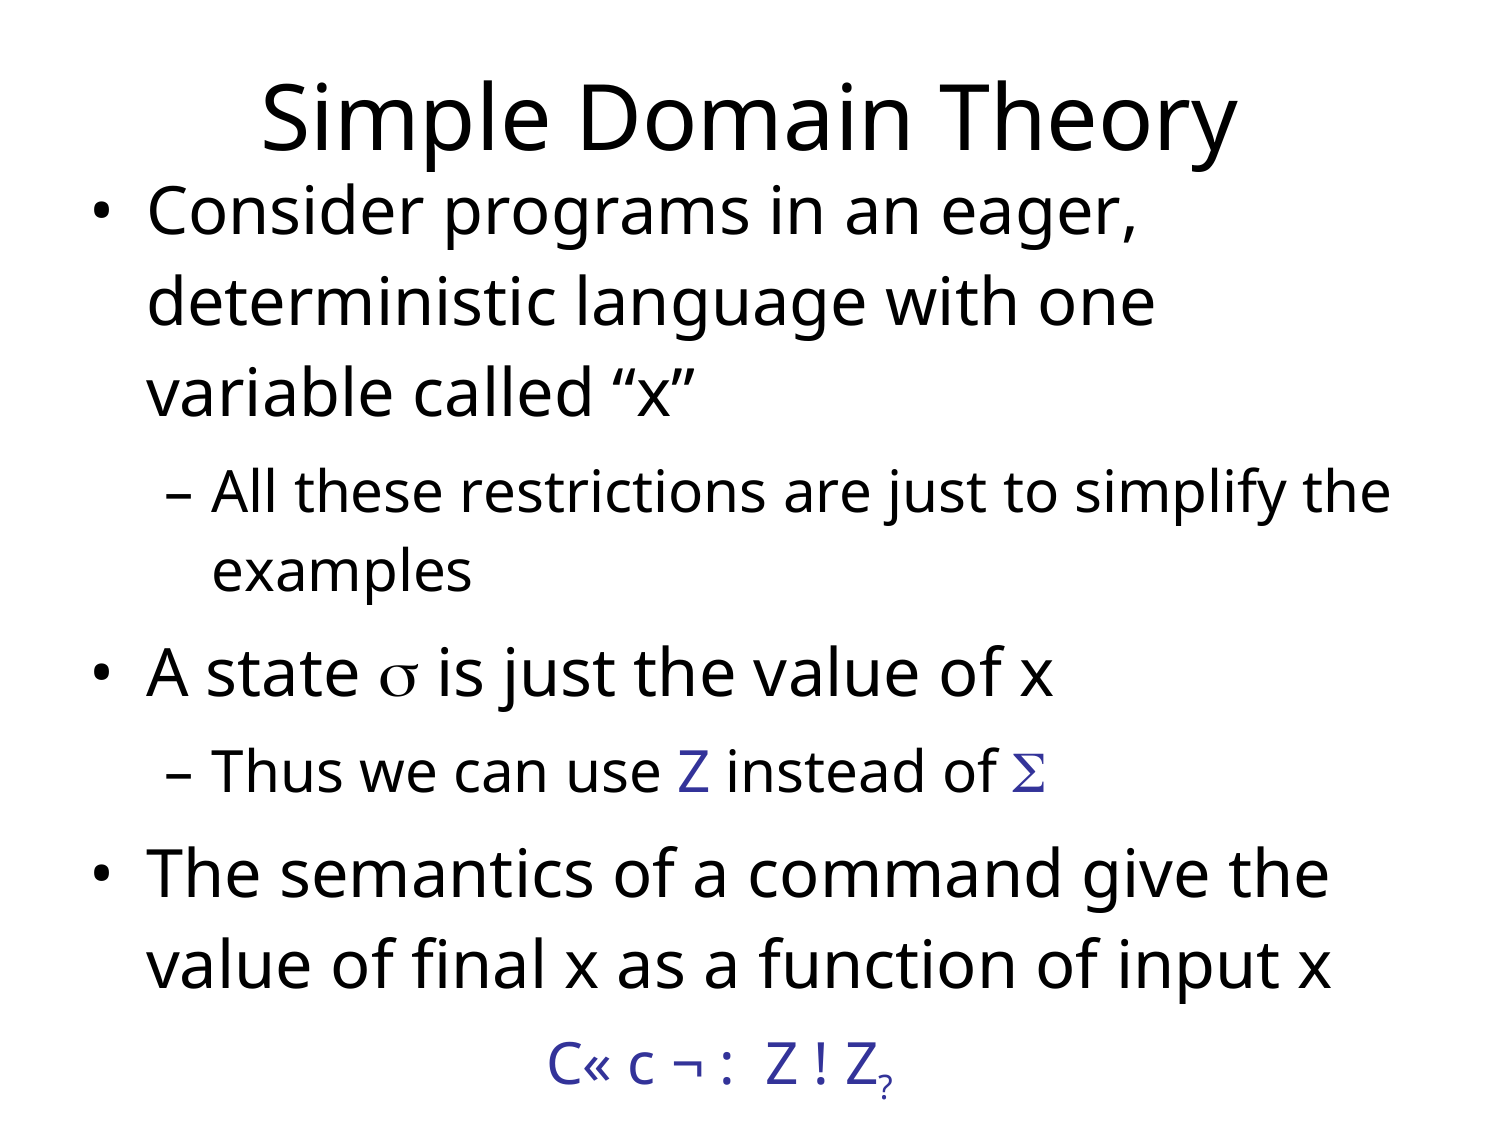

# Simple Domain Theory
Consider programs in an eager, deterministic language with one variable called “x”
All these restrictions are just to simplify the examples
A state  is just the value of x
Thus we can use Z instead of 
The semantics of a command give the value of final x as a function of input x
 C« c ¬ : Z ! Z?